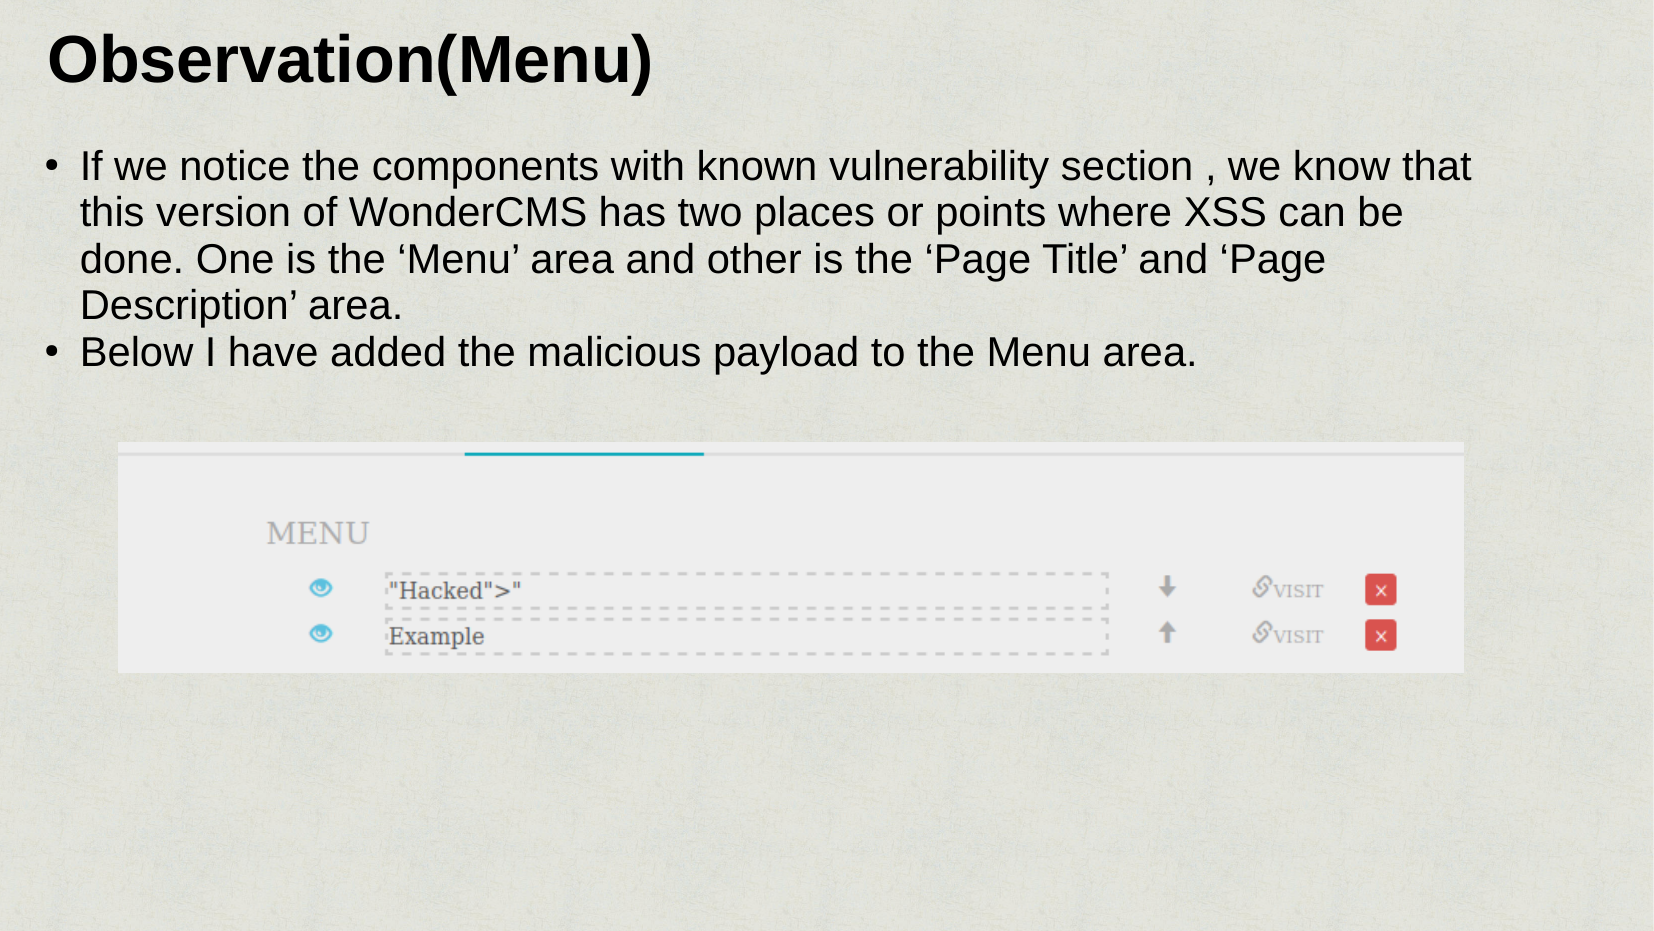

# Observation(Menu)
If we notice the components with known vulnerability section , we know that this version of WonderCMS has two places or points where XSS can be done. One is the ‘Menu’ area and other is the ‘Page Title’ and ‘Page Description’ area.
Below I have added the malicious payload to the Menu area.